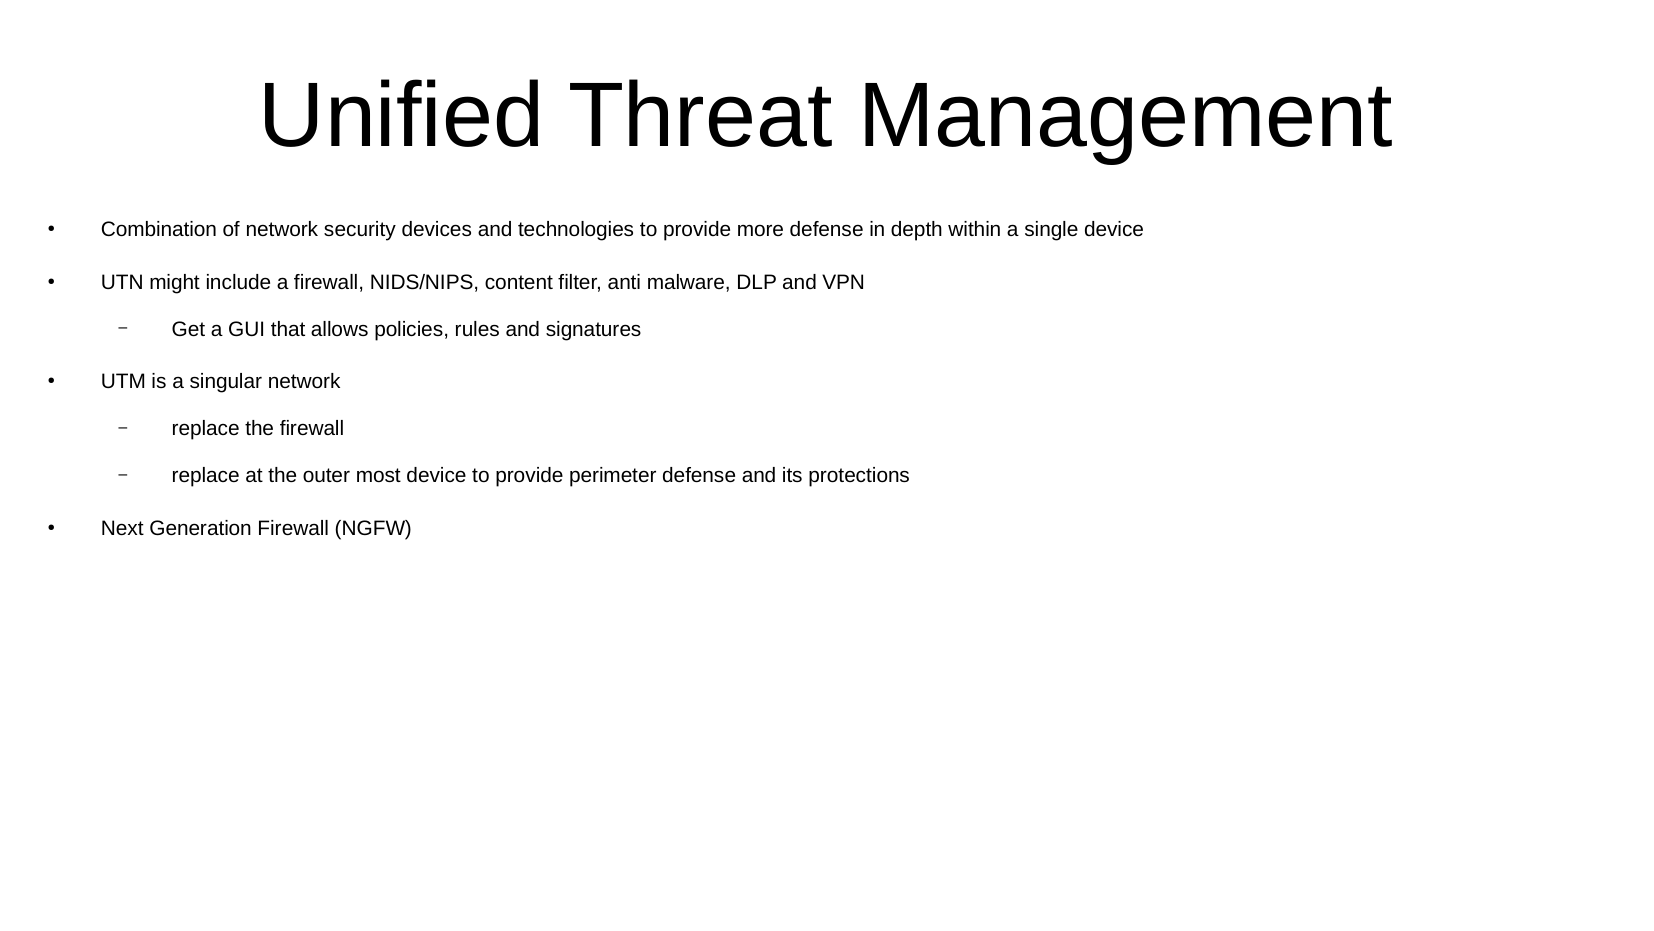

# Unified Threat Management
Combination of network security devices and technologies to provide more defense in depth within a single device
UTN might include a firewall, NIDS/NIPS, content filter, anti malware, DLP and VPN
Get a GUI that allows policies, rules and signatures
UTM is a singular network
replace the firewall
replace at the outer most device to provide perimeter defense and its protections
Next Generation Firewall (NGFW)